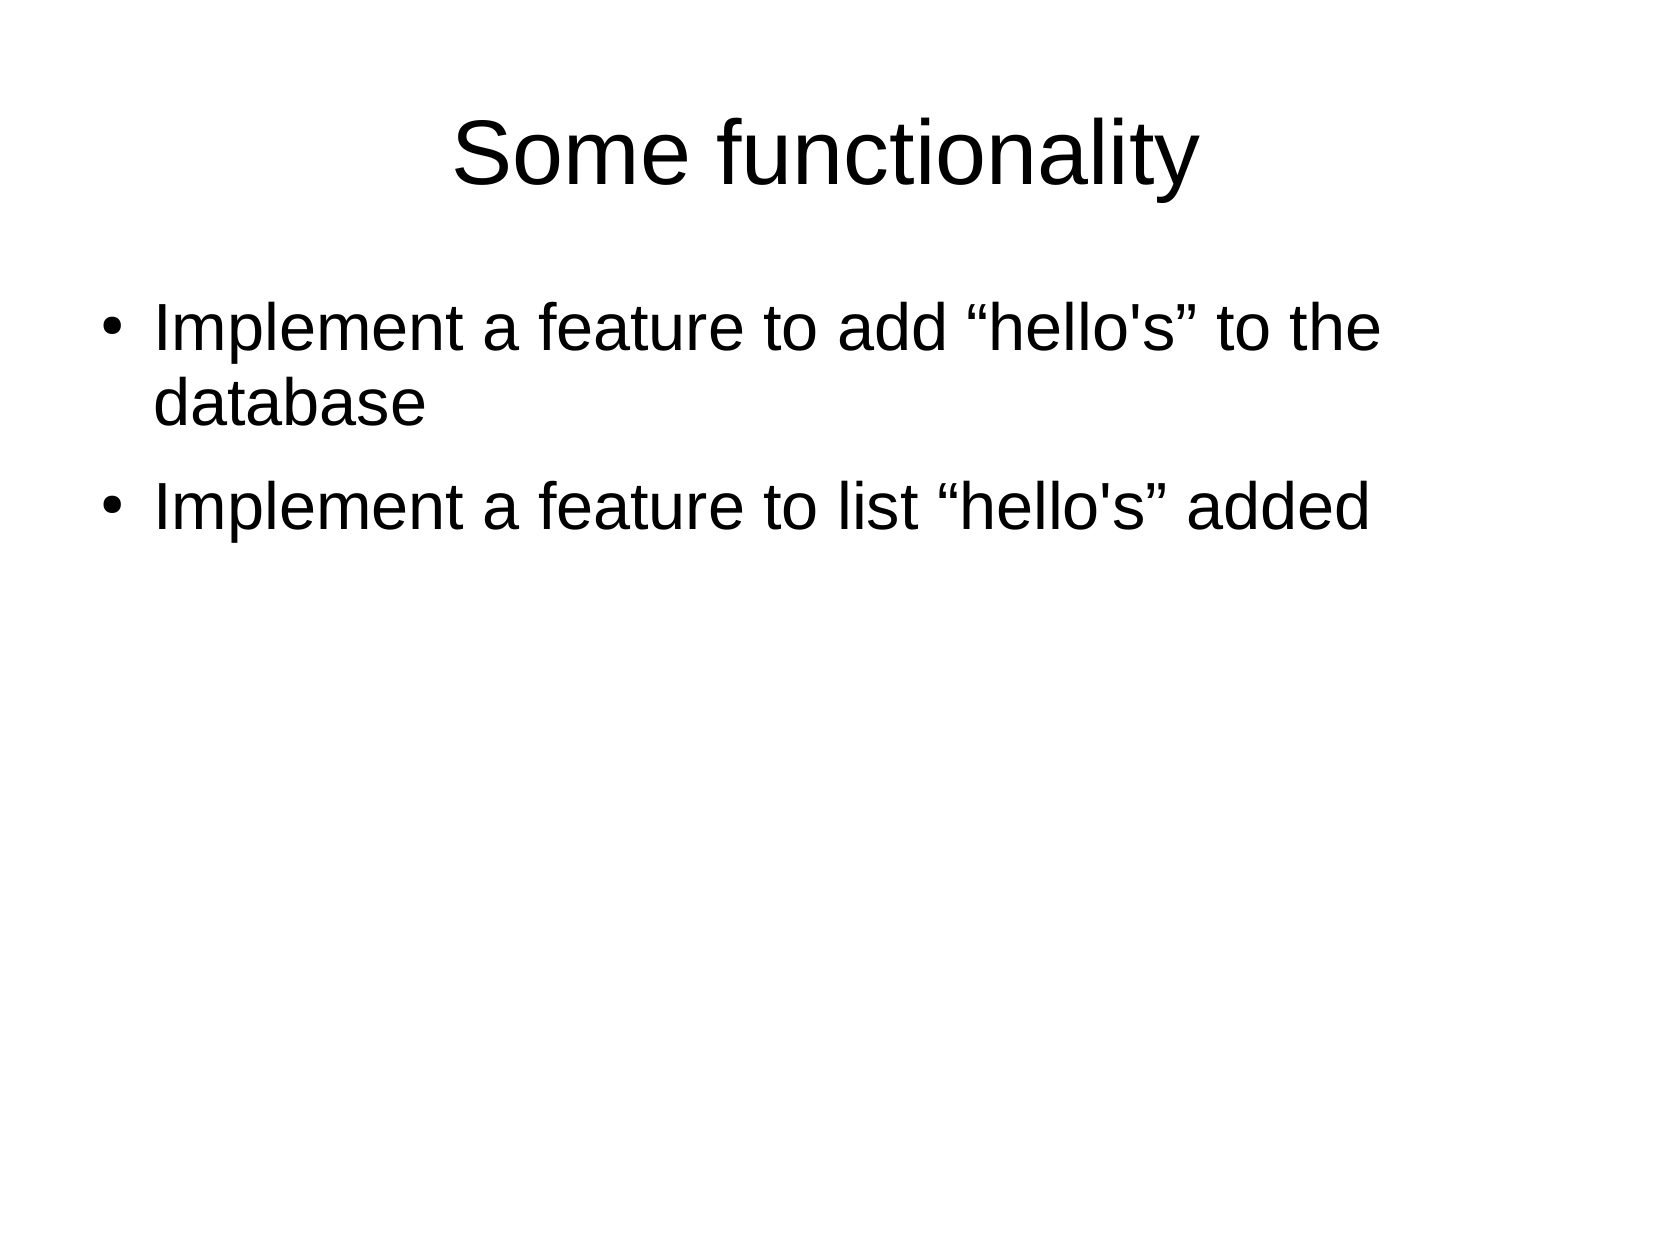

# Some functionality
Implement a feature to add “hello's” to the database
Implement a feature to list “hello's” added